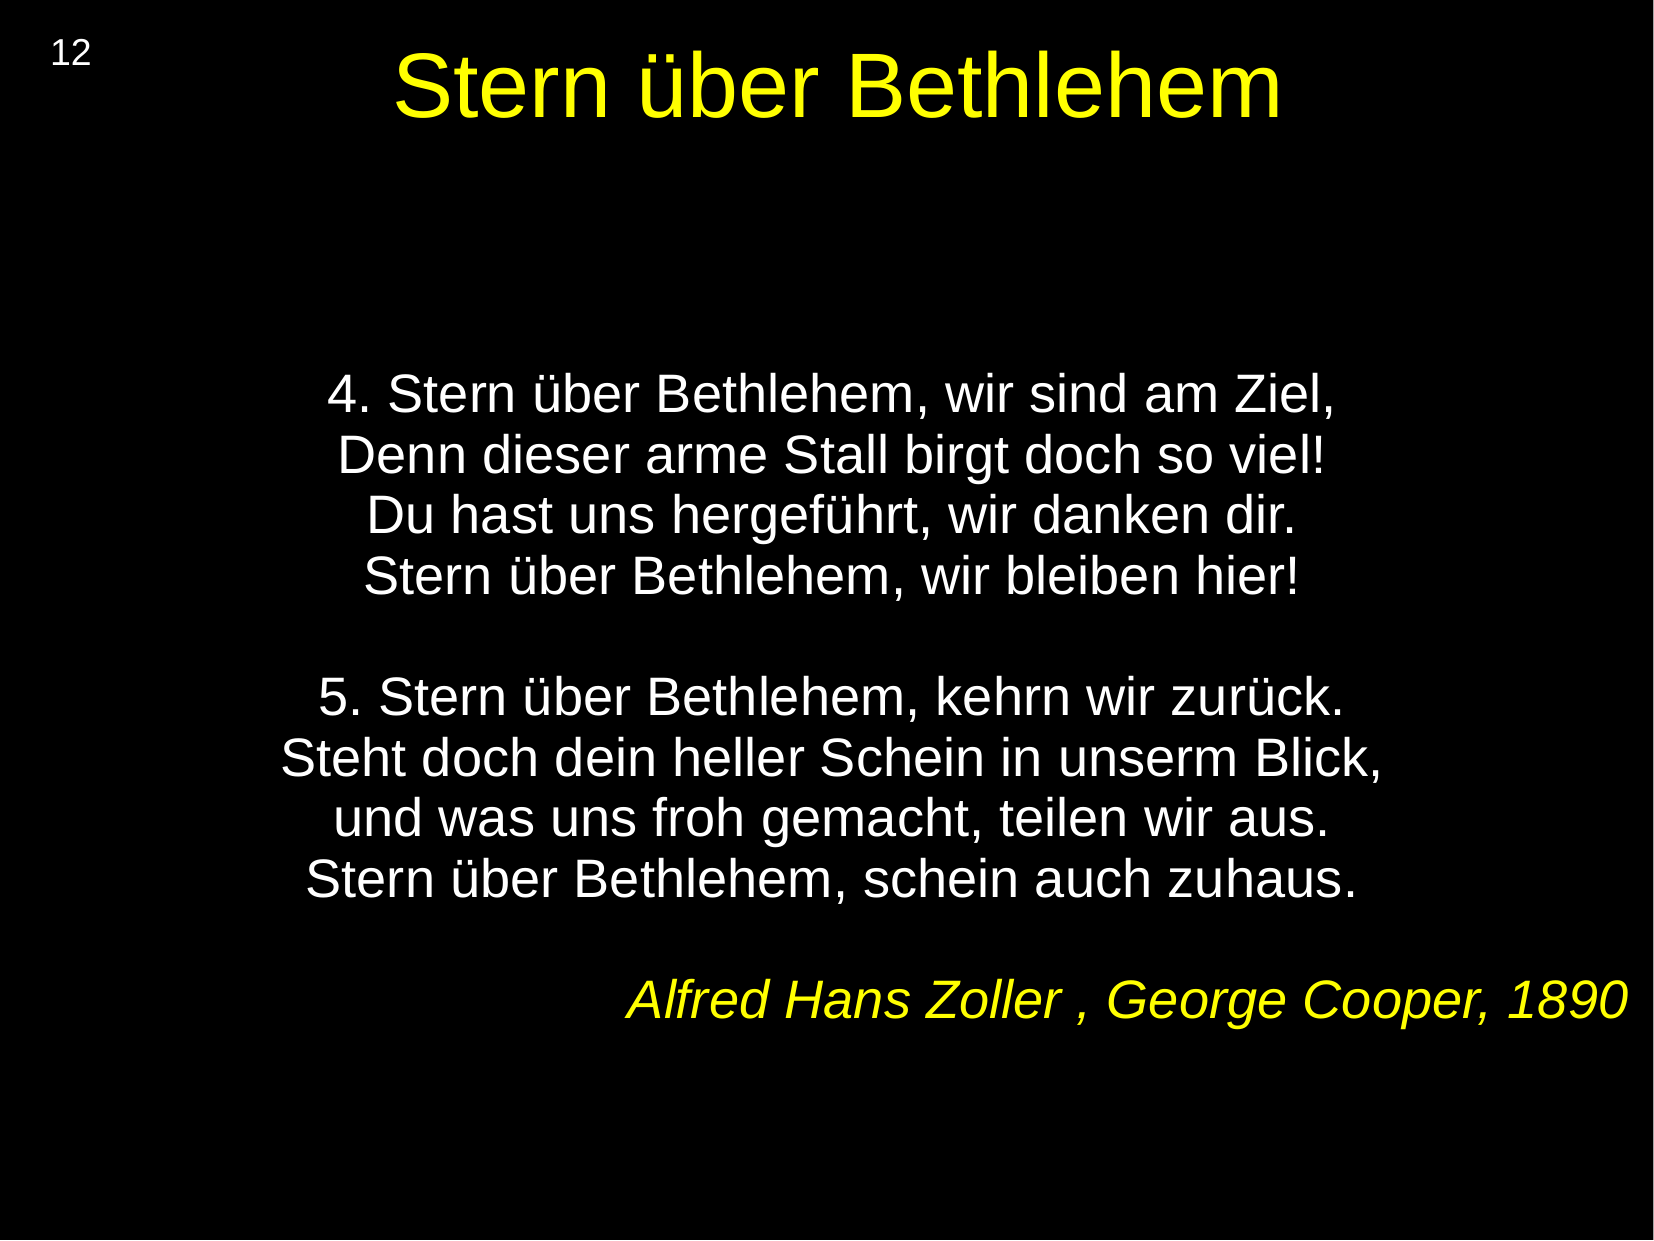

# Stern über Bethlehem
12
4. Stern über Bethlehem, wir sind am Ziel,
Denn dieser arme Stall birgt doch so viel!
Du hast uns hergeführt, wir danken dir.
Stern über Bethlehem, wir bleiben hier!
5. Stern über Bethlehem, kehrn wir zurück.
Steht doch dein heller Schein in unserm Blick,
und was uns froh gemacht, teilen wir aus.
Stern über Bethlehem, schein auch zuhaus.
Alfred Hans Zoller , George Cooper, 1890